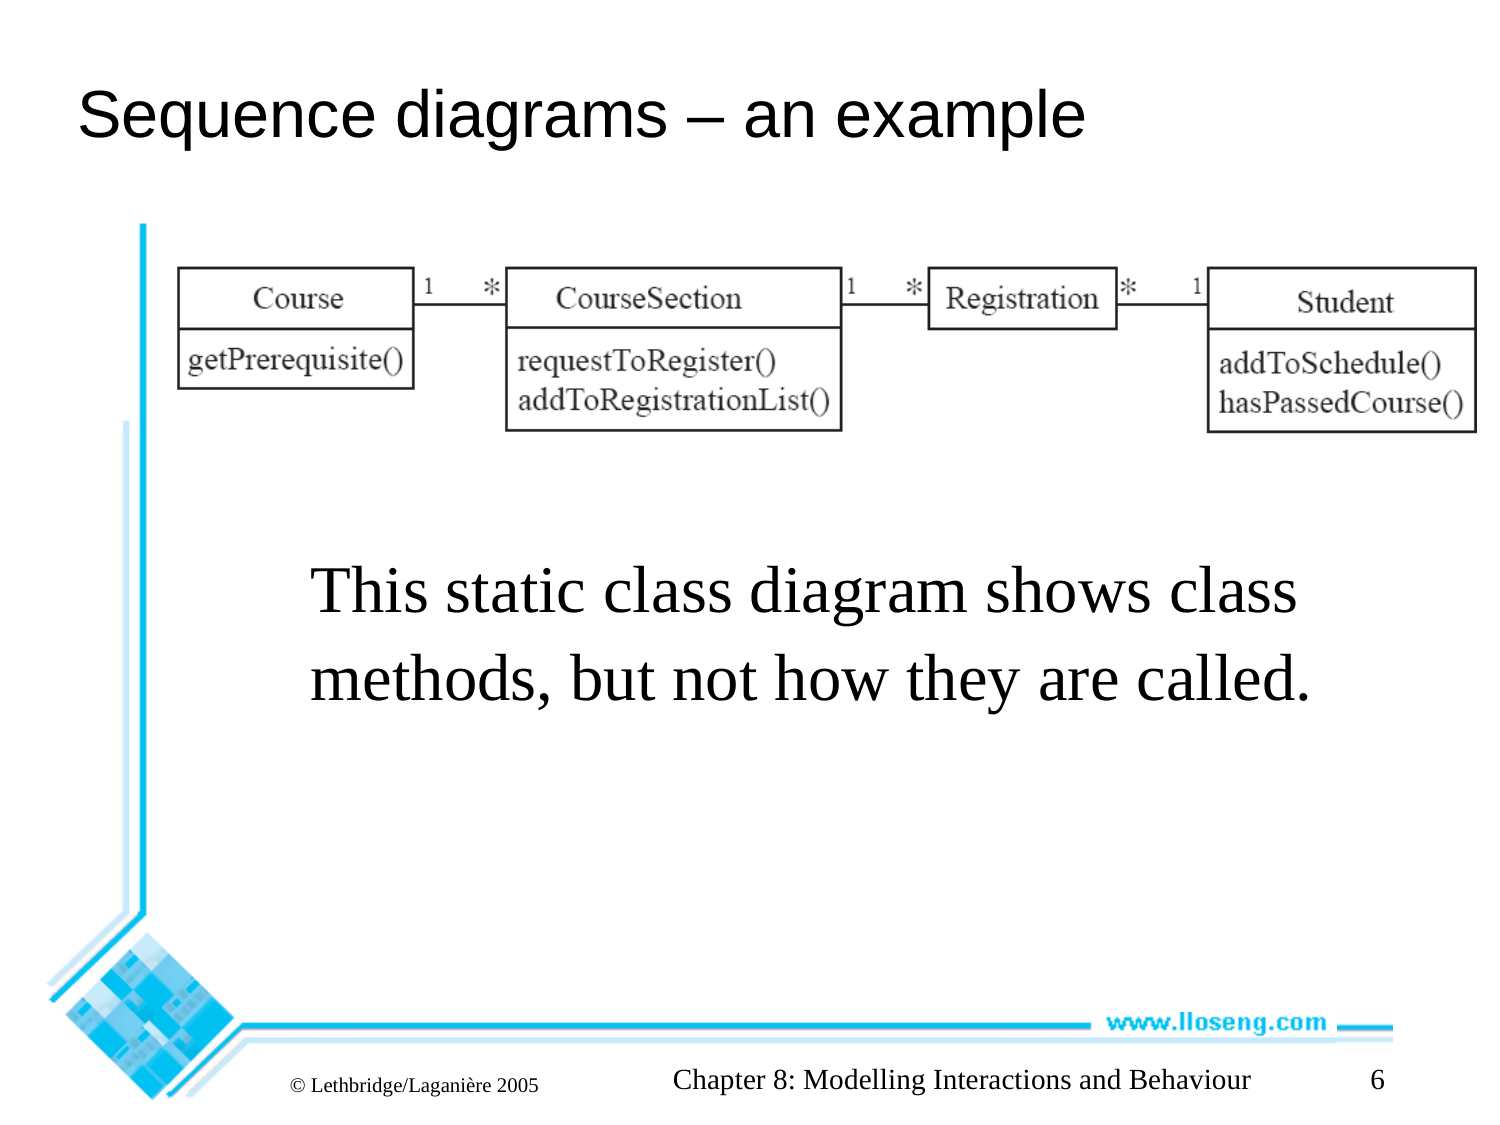

# Sequence diagrams – an example
This static class diagram shows class
methods, but not how they are called.
Chapter 8: Modelling Interactions and Behaviour
© Lethbridge/Laganière 2005